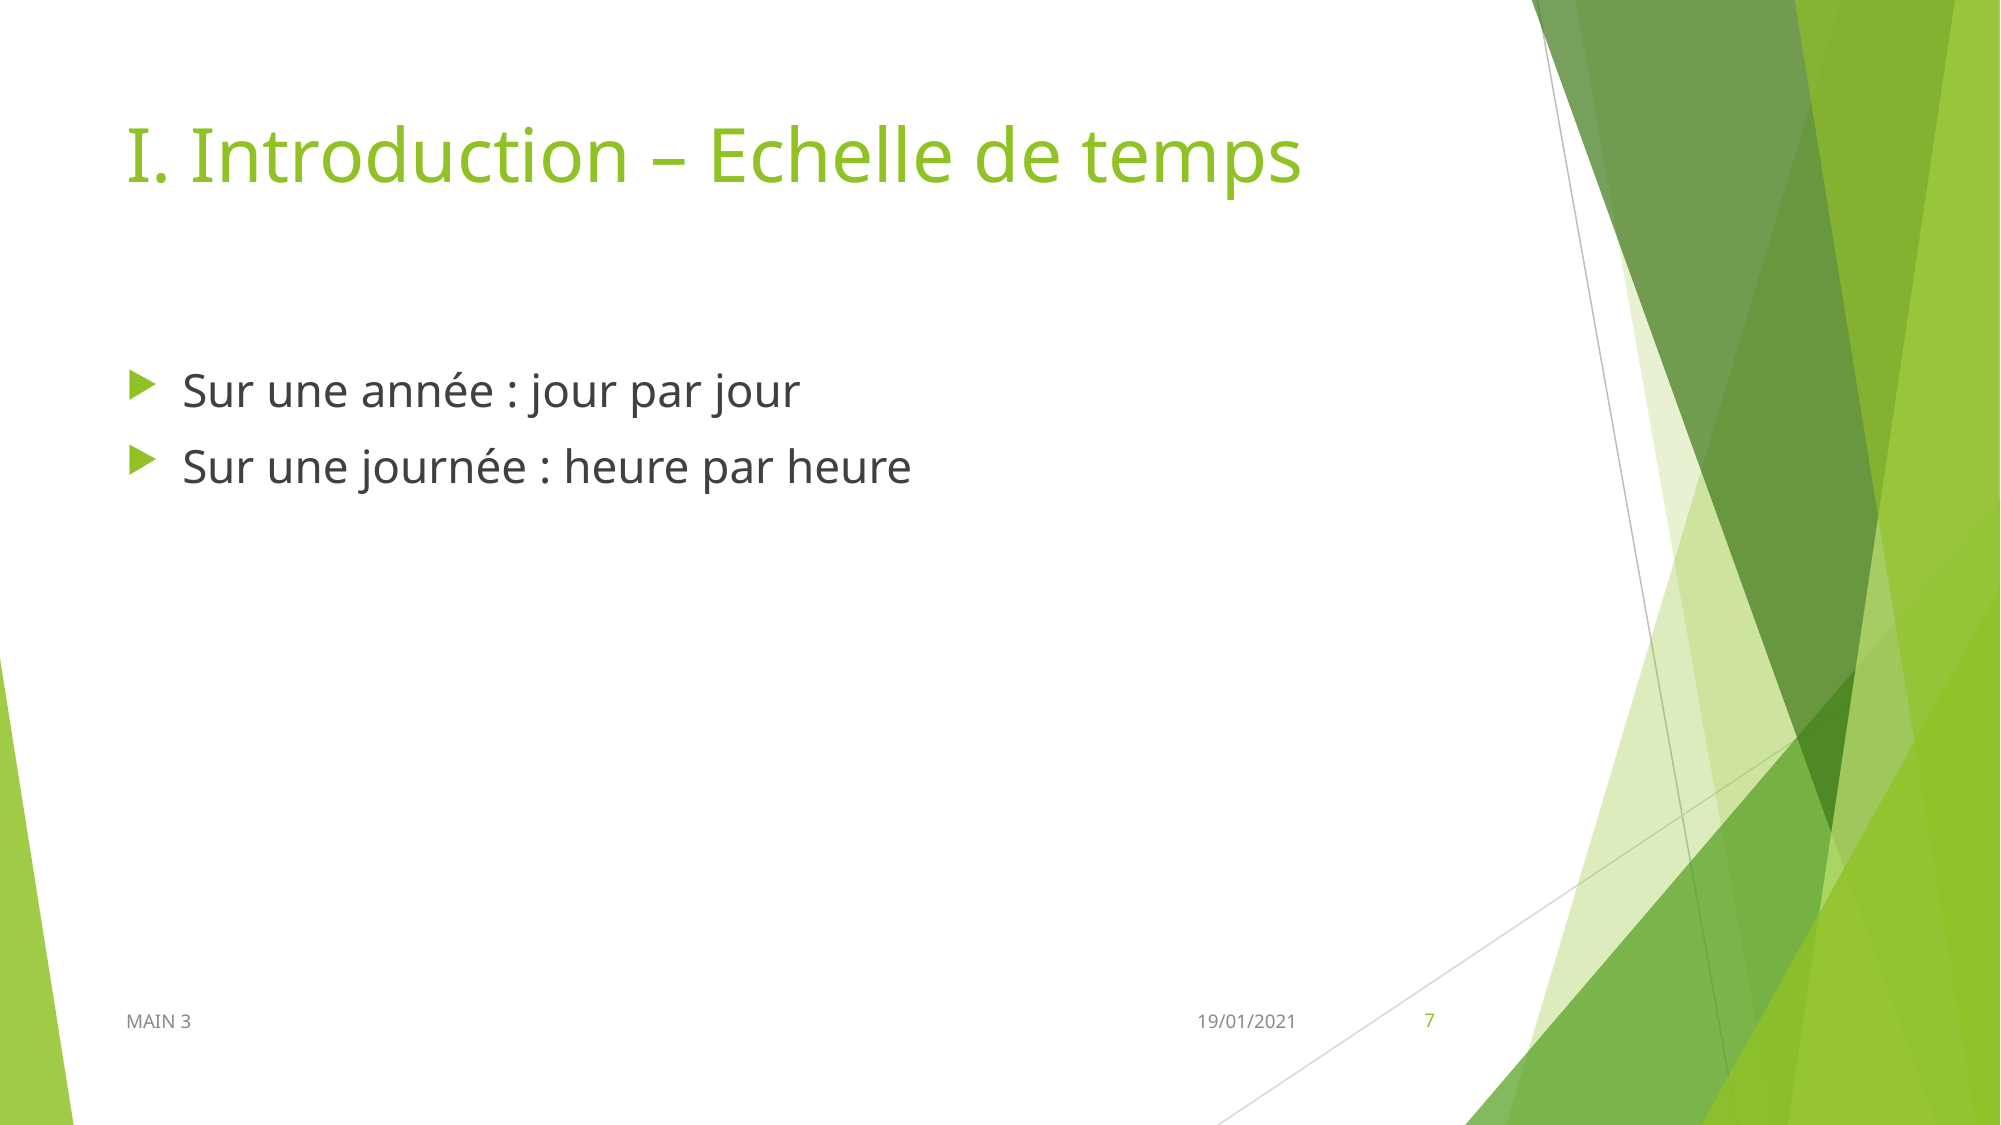

# I. Introduction – Echelle de temps
Sur une année : jour par jour
Sur une journée : heure par heure
MAIN 3
19/01/2021